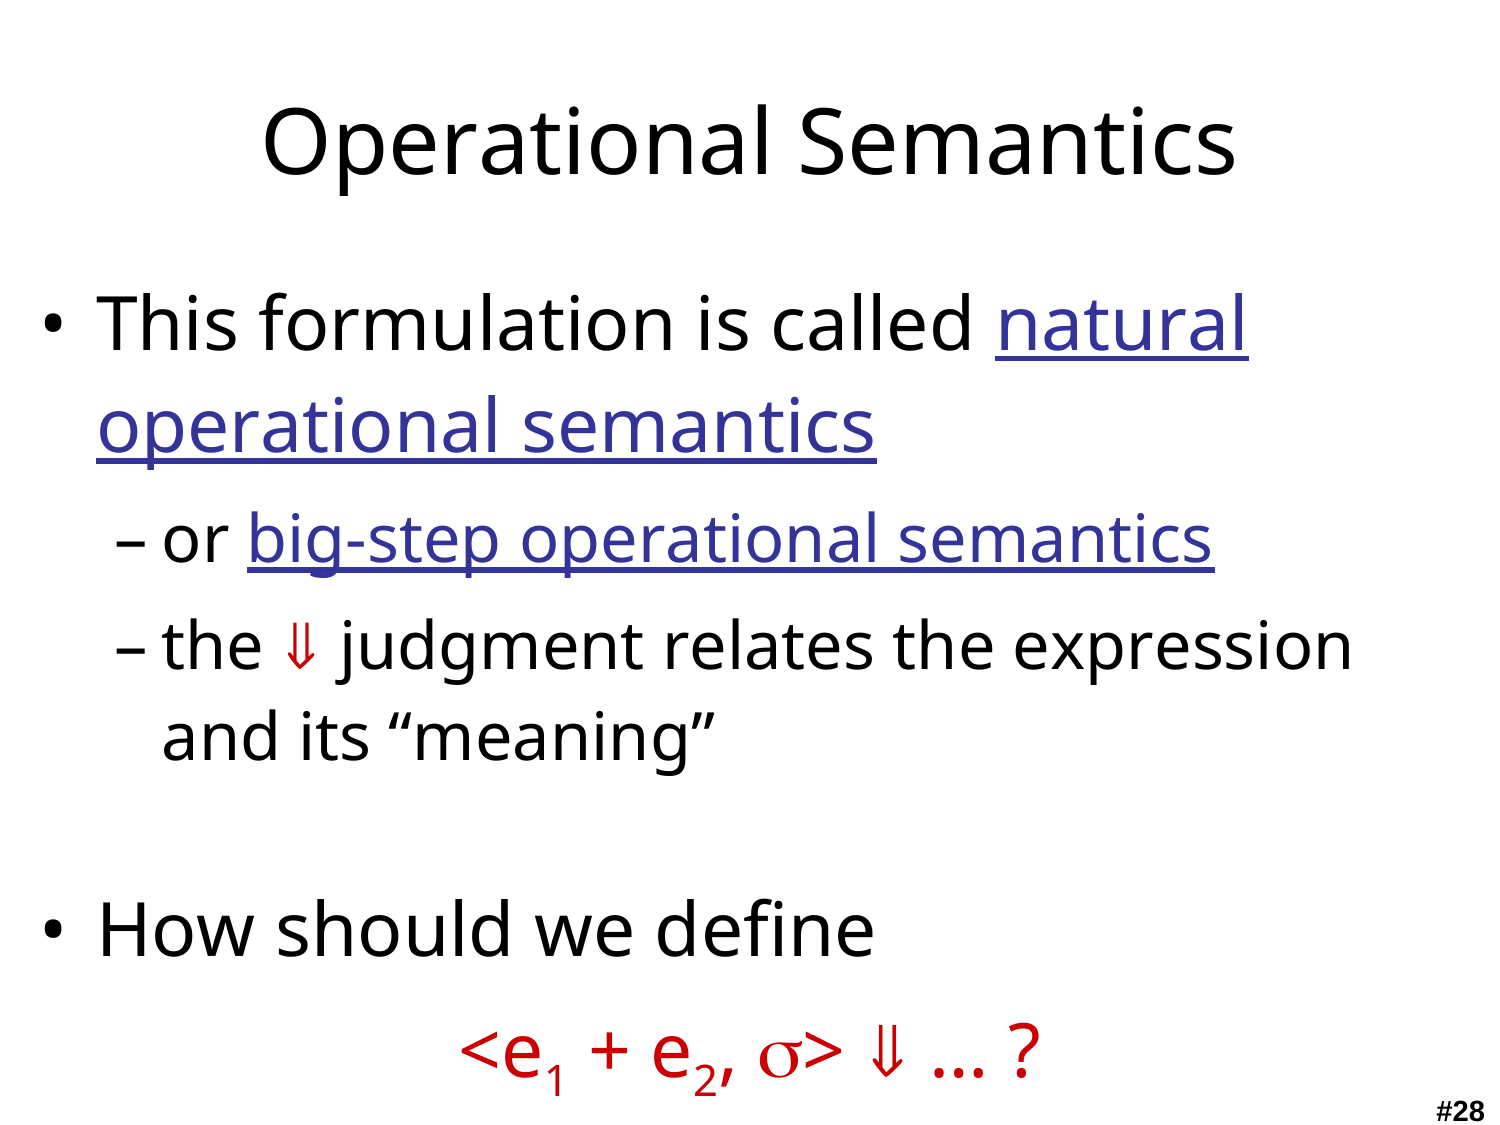

# Operational Semantics
This formulation is called natural operational semantics
or big-step operational semantics
the  judgment relates the expression and its “meaning”
How should we define
<e1 + e2, >  … ?
28